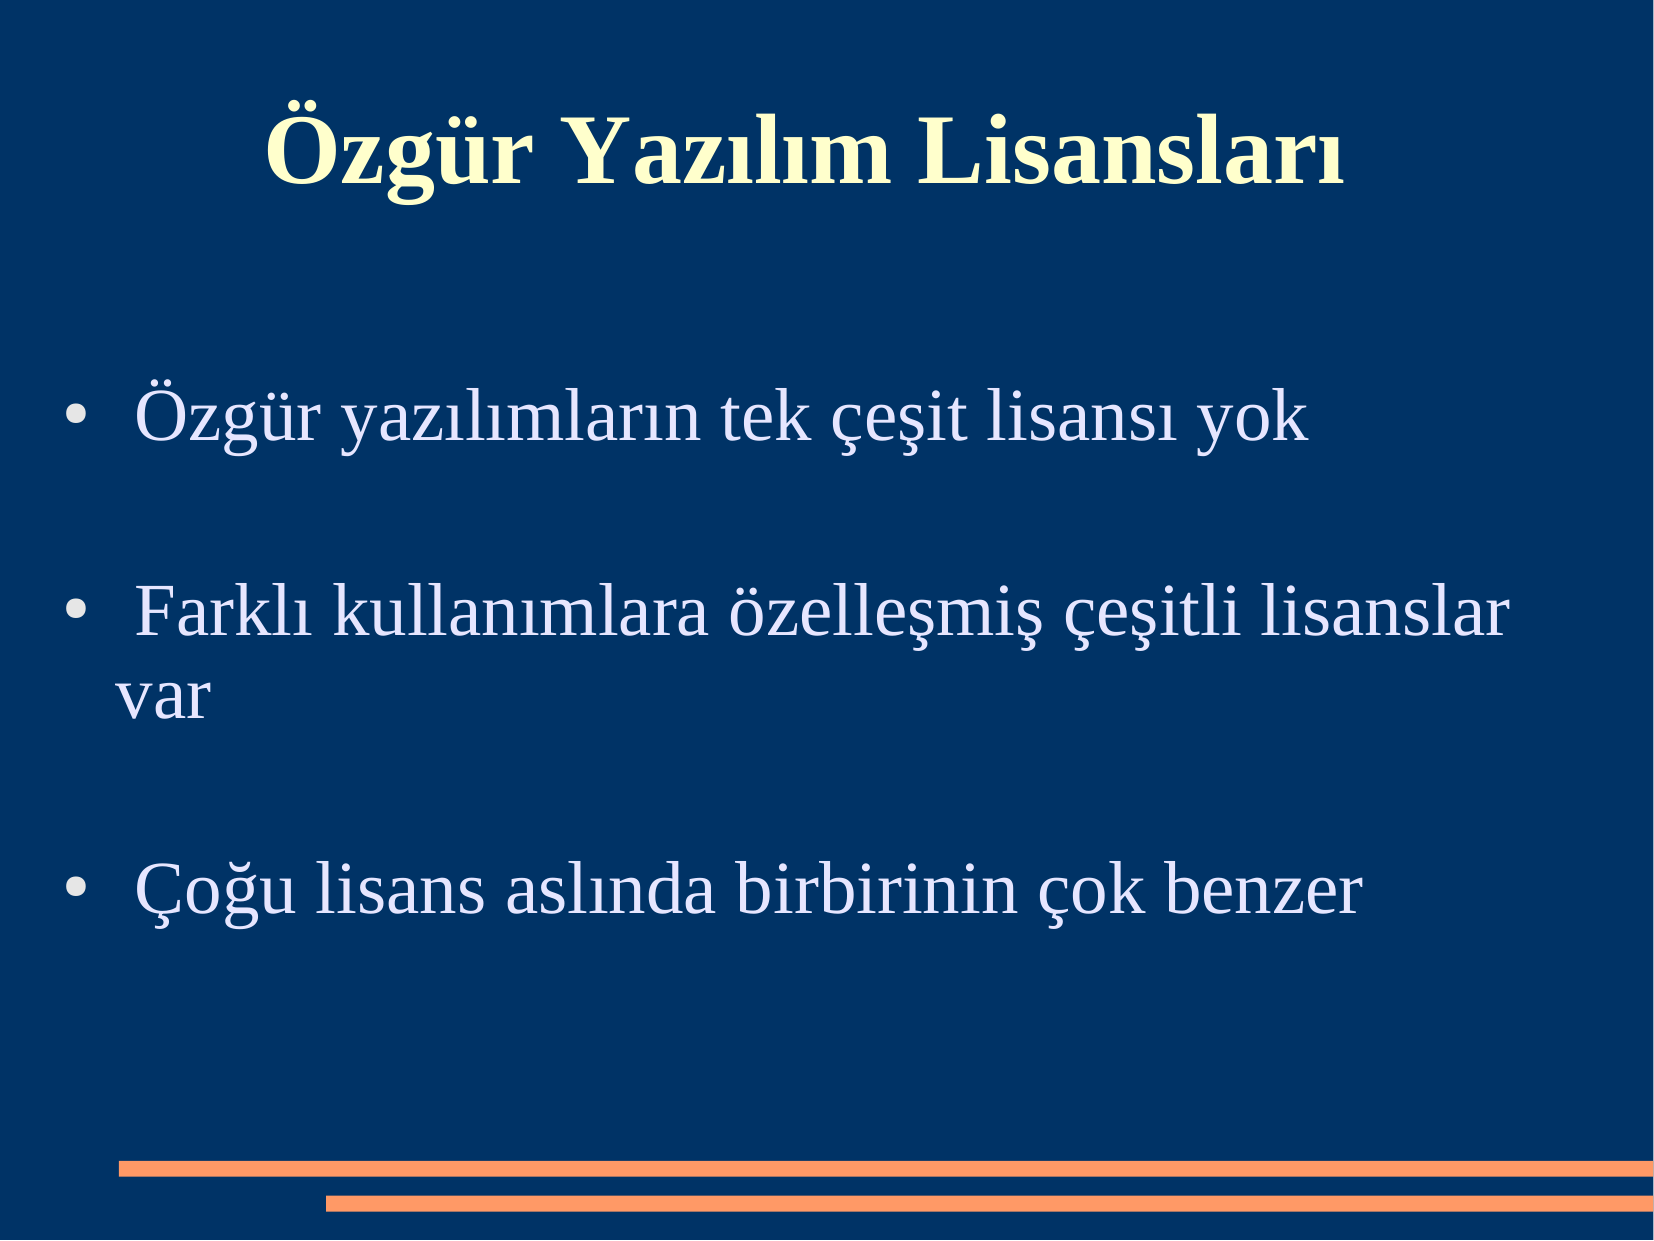

# Özgür Yazılım Lisansları
 Özgür yazılımların tek çeşit lisansı yok
 Farklı kullanımlara özelleşmiş çeşitli lisanslar var
 Çoğu lisans aslında birbirinin çok benzer